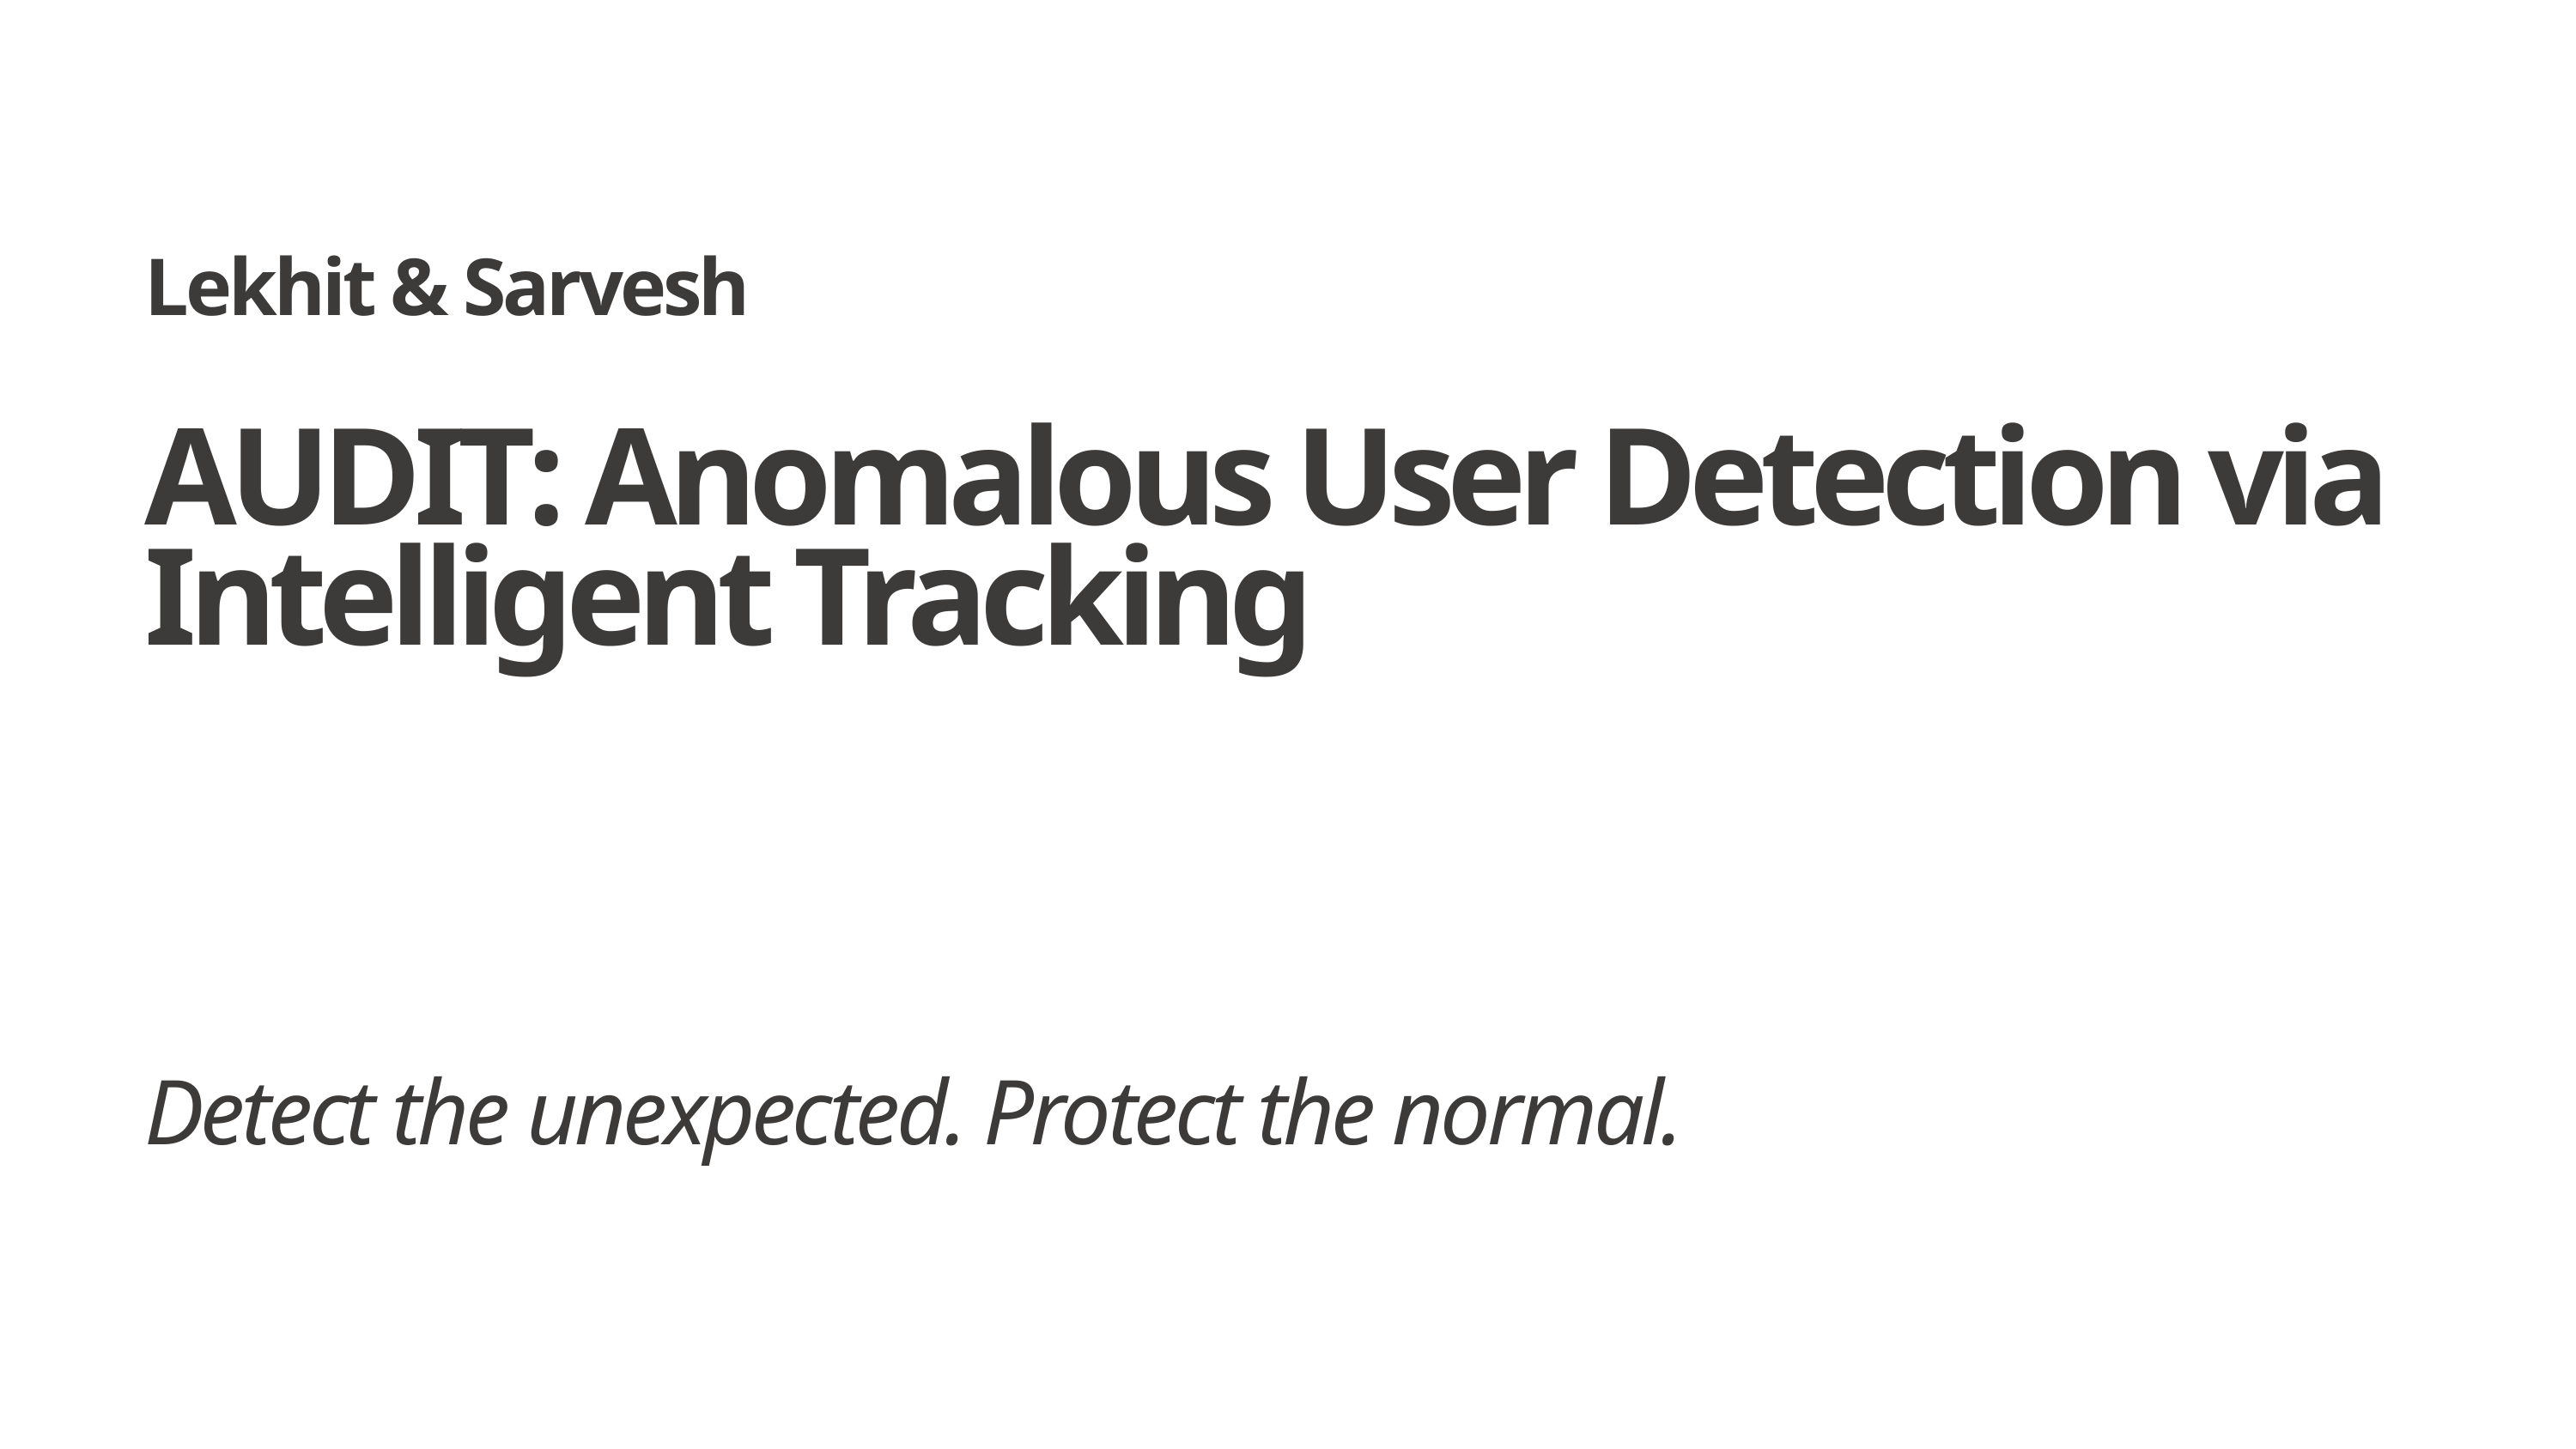

Lekhit & Sarvesh
AUDIT: Anomalous User Detection via Intelligent Tracking
Detect the unexpected. Protect the normal.